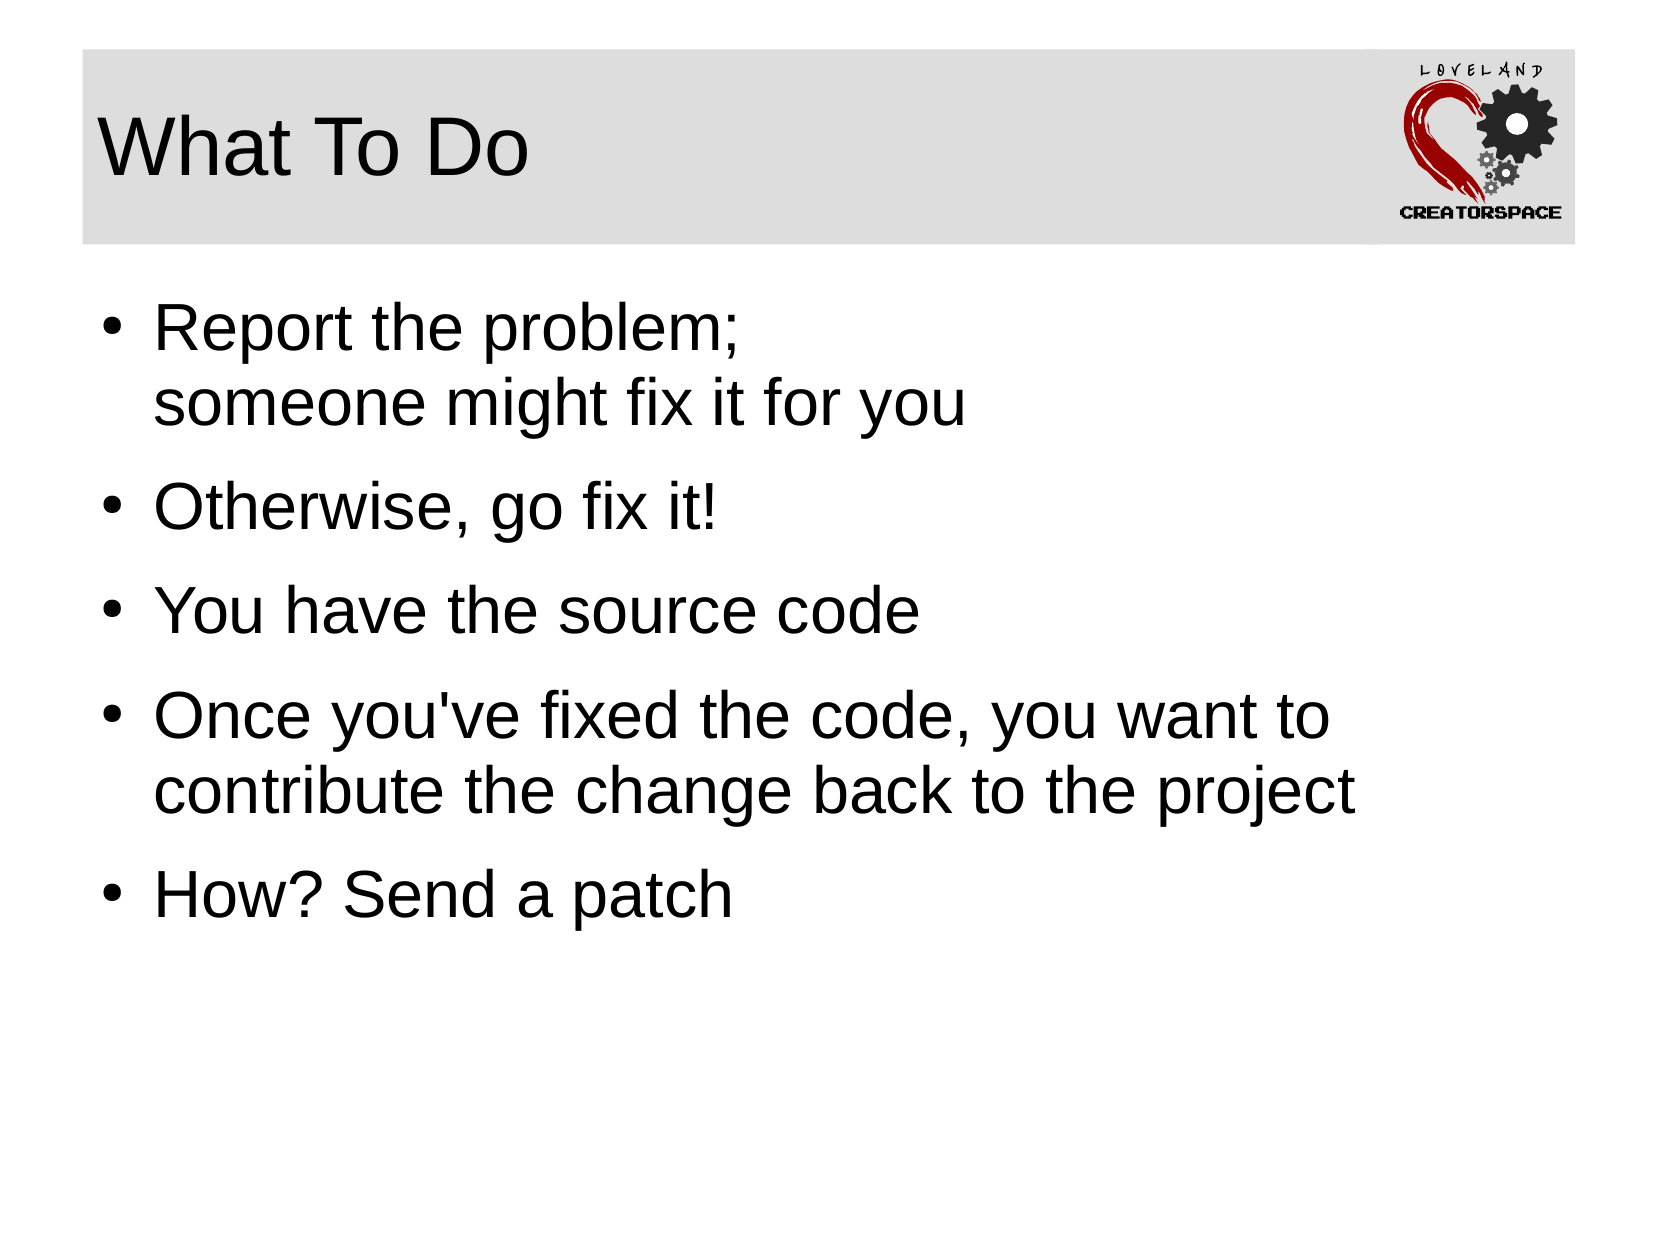

# What To Do
Report the problem;
someone might fix it for you
Otherwise, go fix it!
You have the source code
Once you've fixed the code, you want to contribute the change back to the project
How? Send a patch